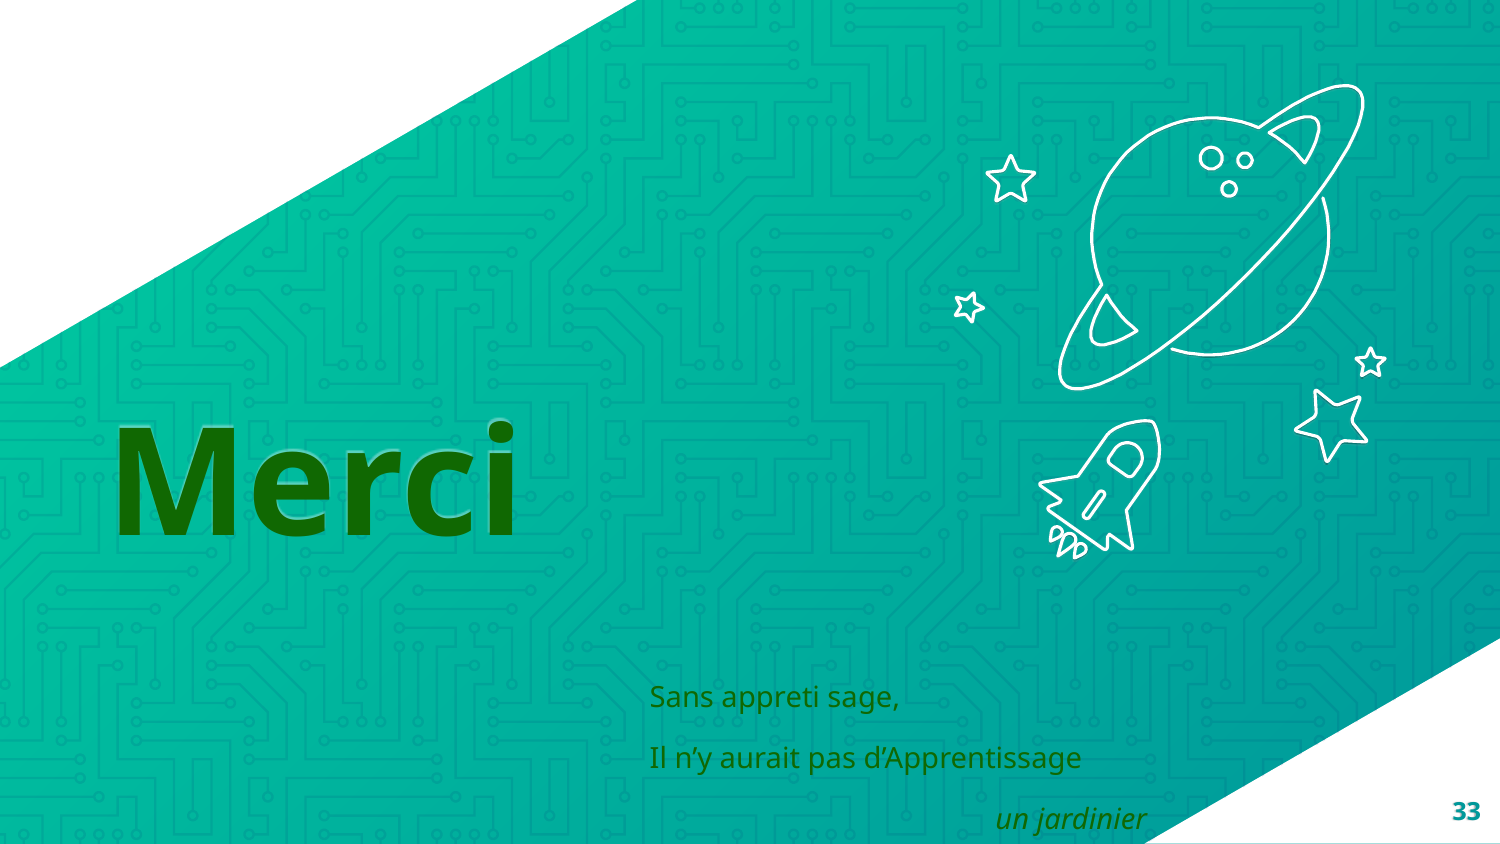

# Merci
Sans appreti sage,
Il n’y aurait pas d’Apprentissage
un jardinier